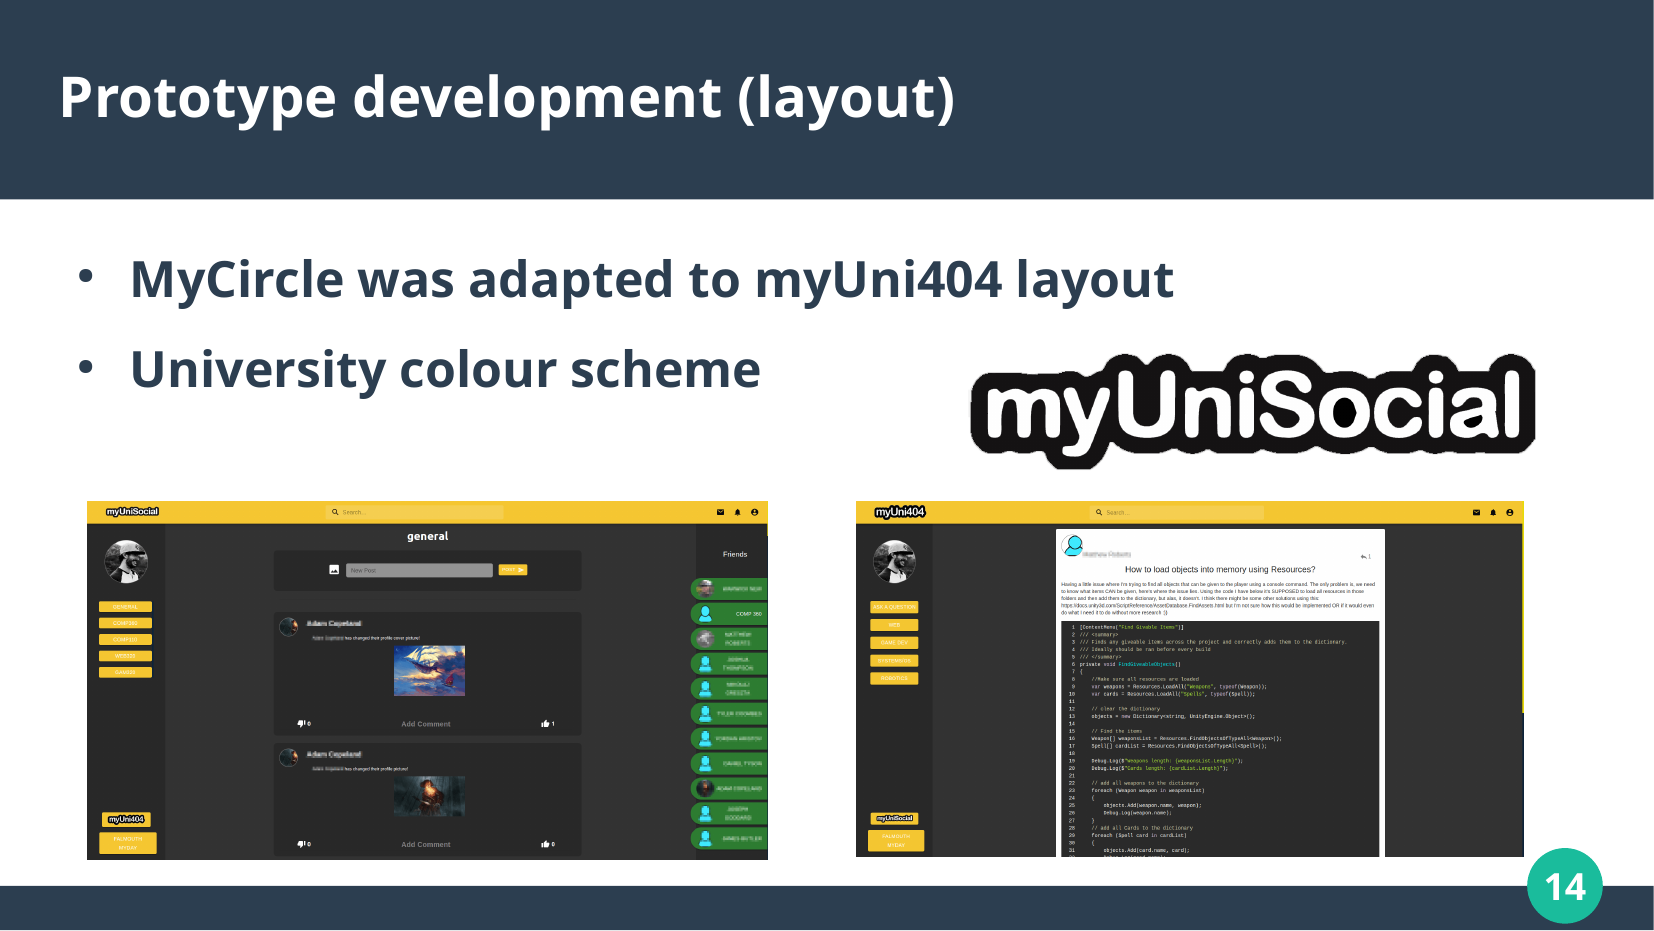

# Prototype development (layout)
MyCircle was adapted to myUni404 layout
University colour scheme